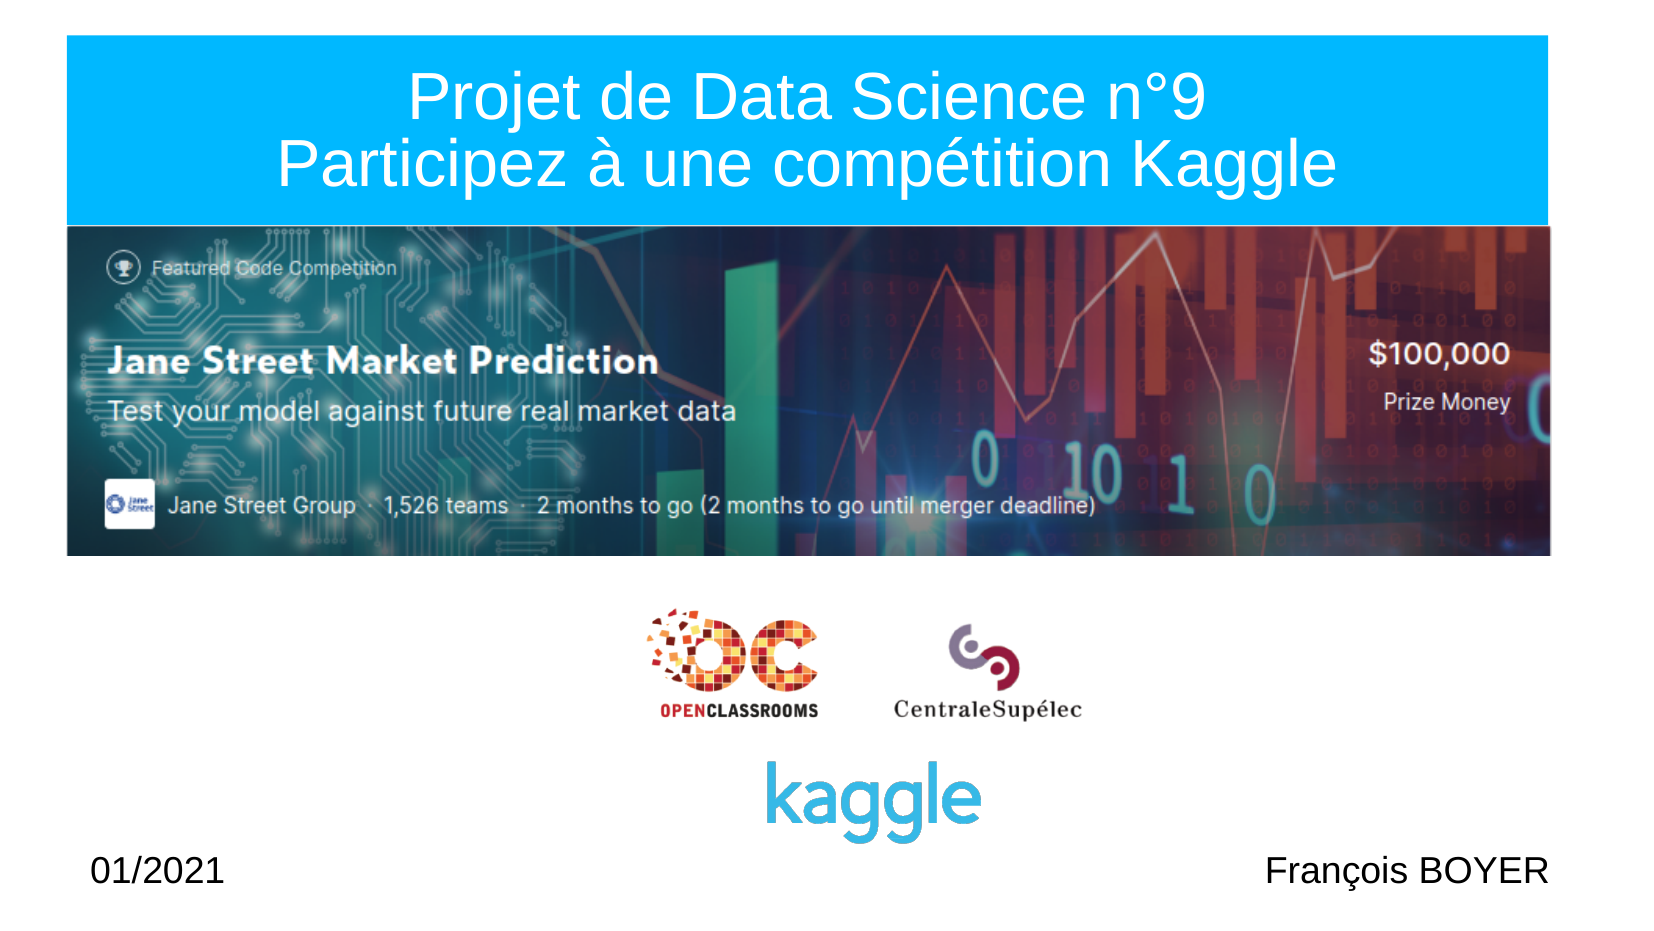

Projet de Data Science n°9
Participez à une compétition Kaggle
01/2021
François BOYER